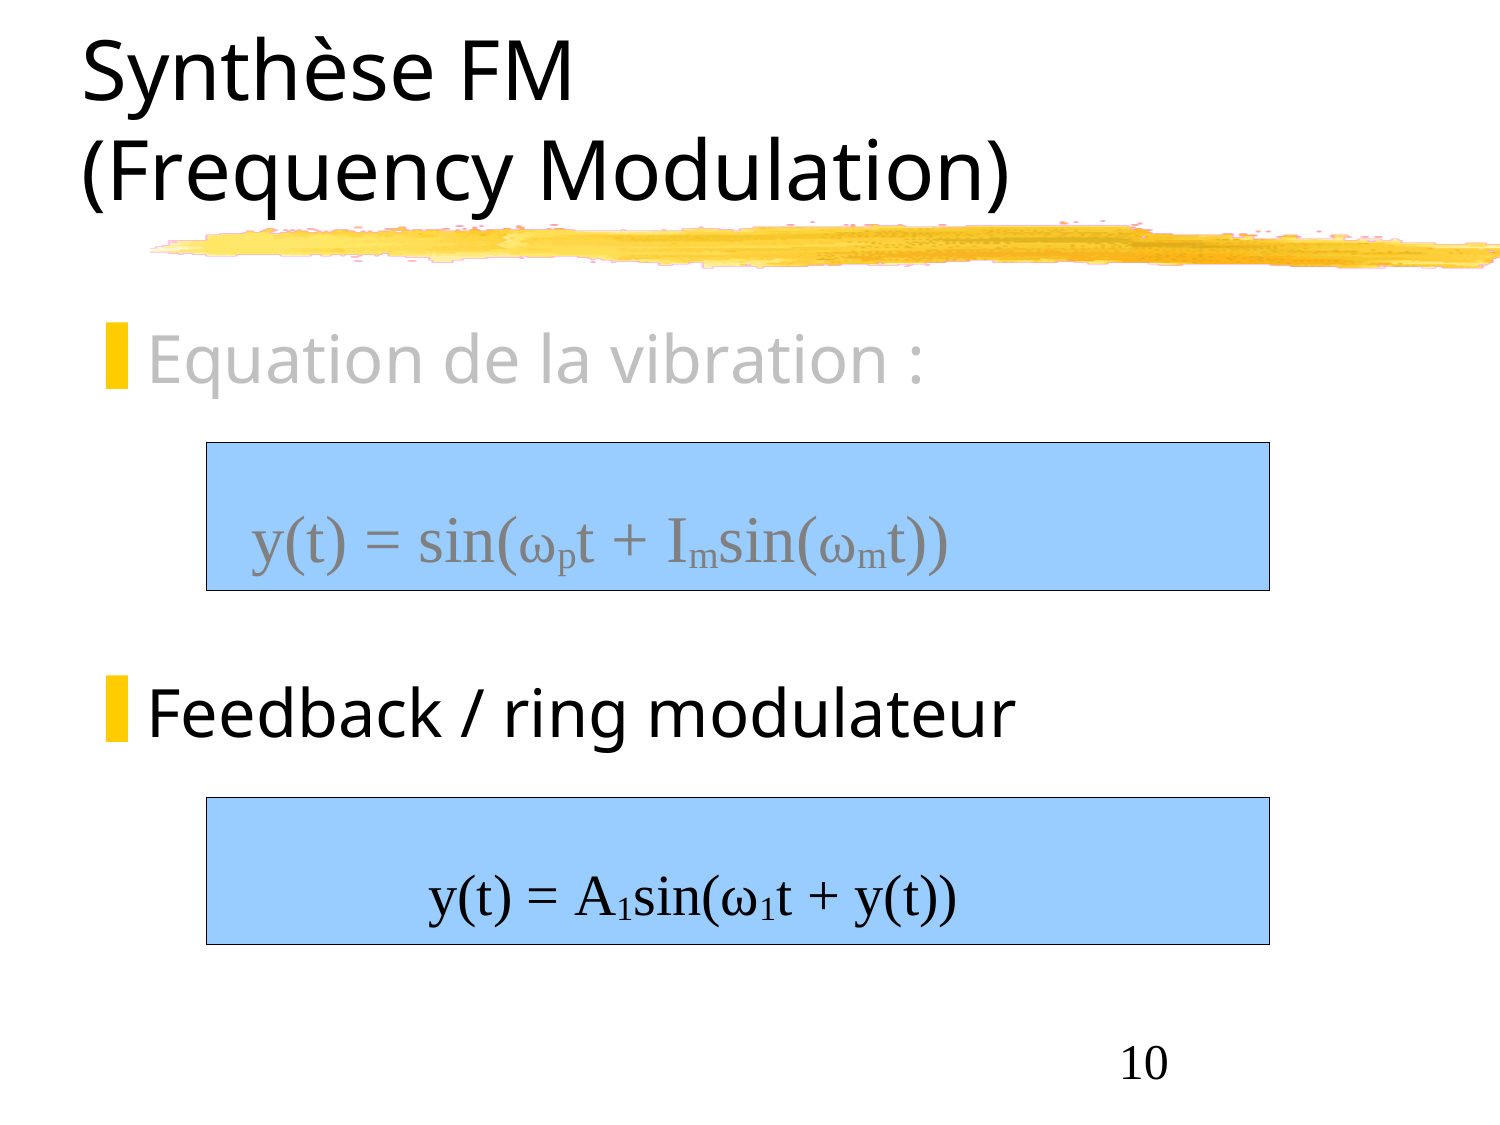

# Synthèse FM (Frequency Modulation)
Equation de la vibration :
Feedback / ring modulateur
y(t) = sin(ωpt + Imsin(ωmt))
y(t) = A1sin(ω1t + y(t))
10